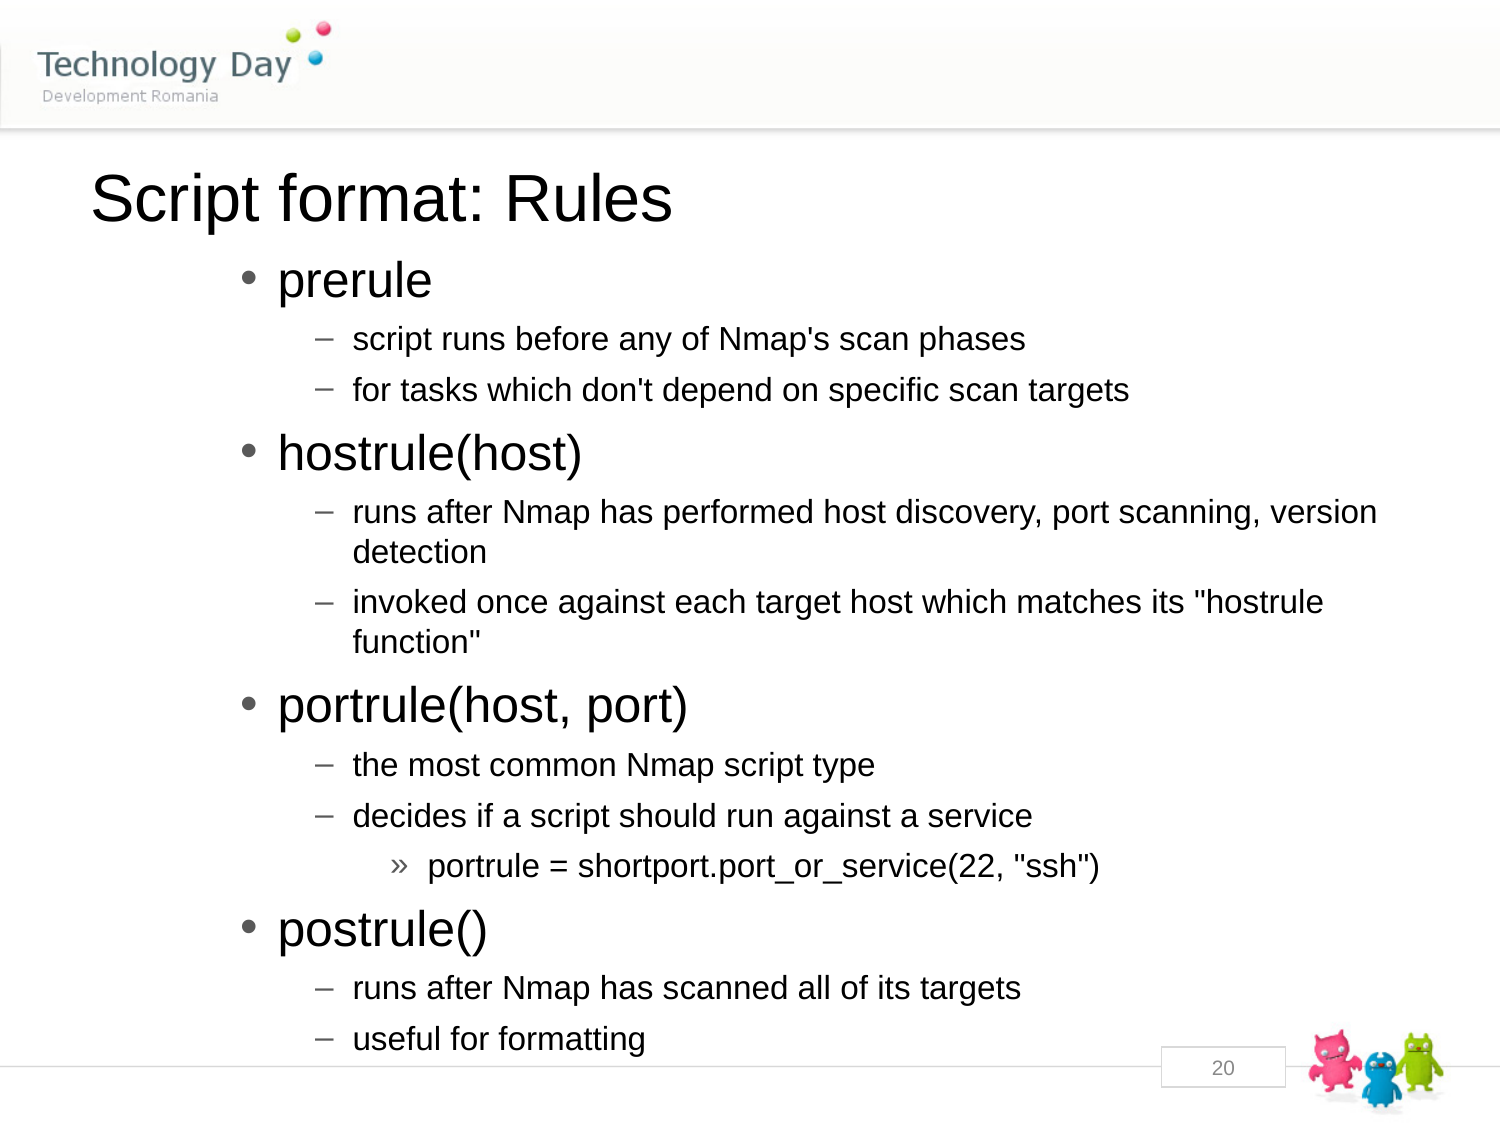

Script format: Rules
prerule
script runs before any of Nmap's scan phases
for tasks which don't depend on specific scan targets
hostrule(host)
runs after Nmap has performed host discovery, port scanning, version detection
invoked once against each target host which matches its "hostrule function"
portrule(host, port)
the most common Nmap script type
decides if a script should run against a service
portrule = shortport.port_or_service(22, "ssh")
postrule()
runs after Nmap has scanned all of its targets
useful for formatting
#